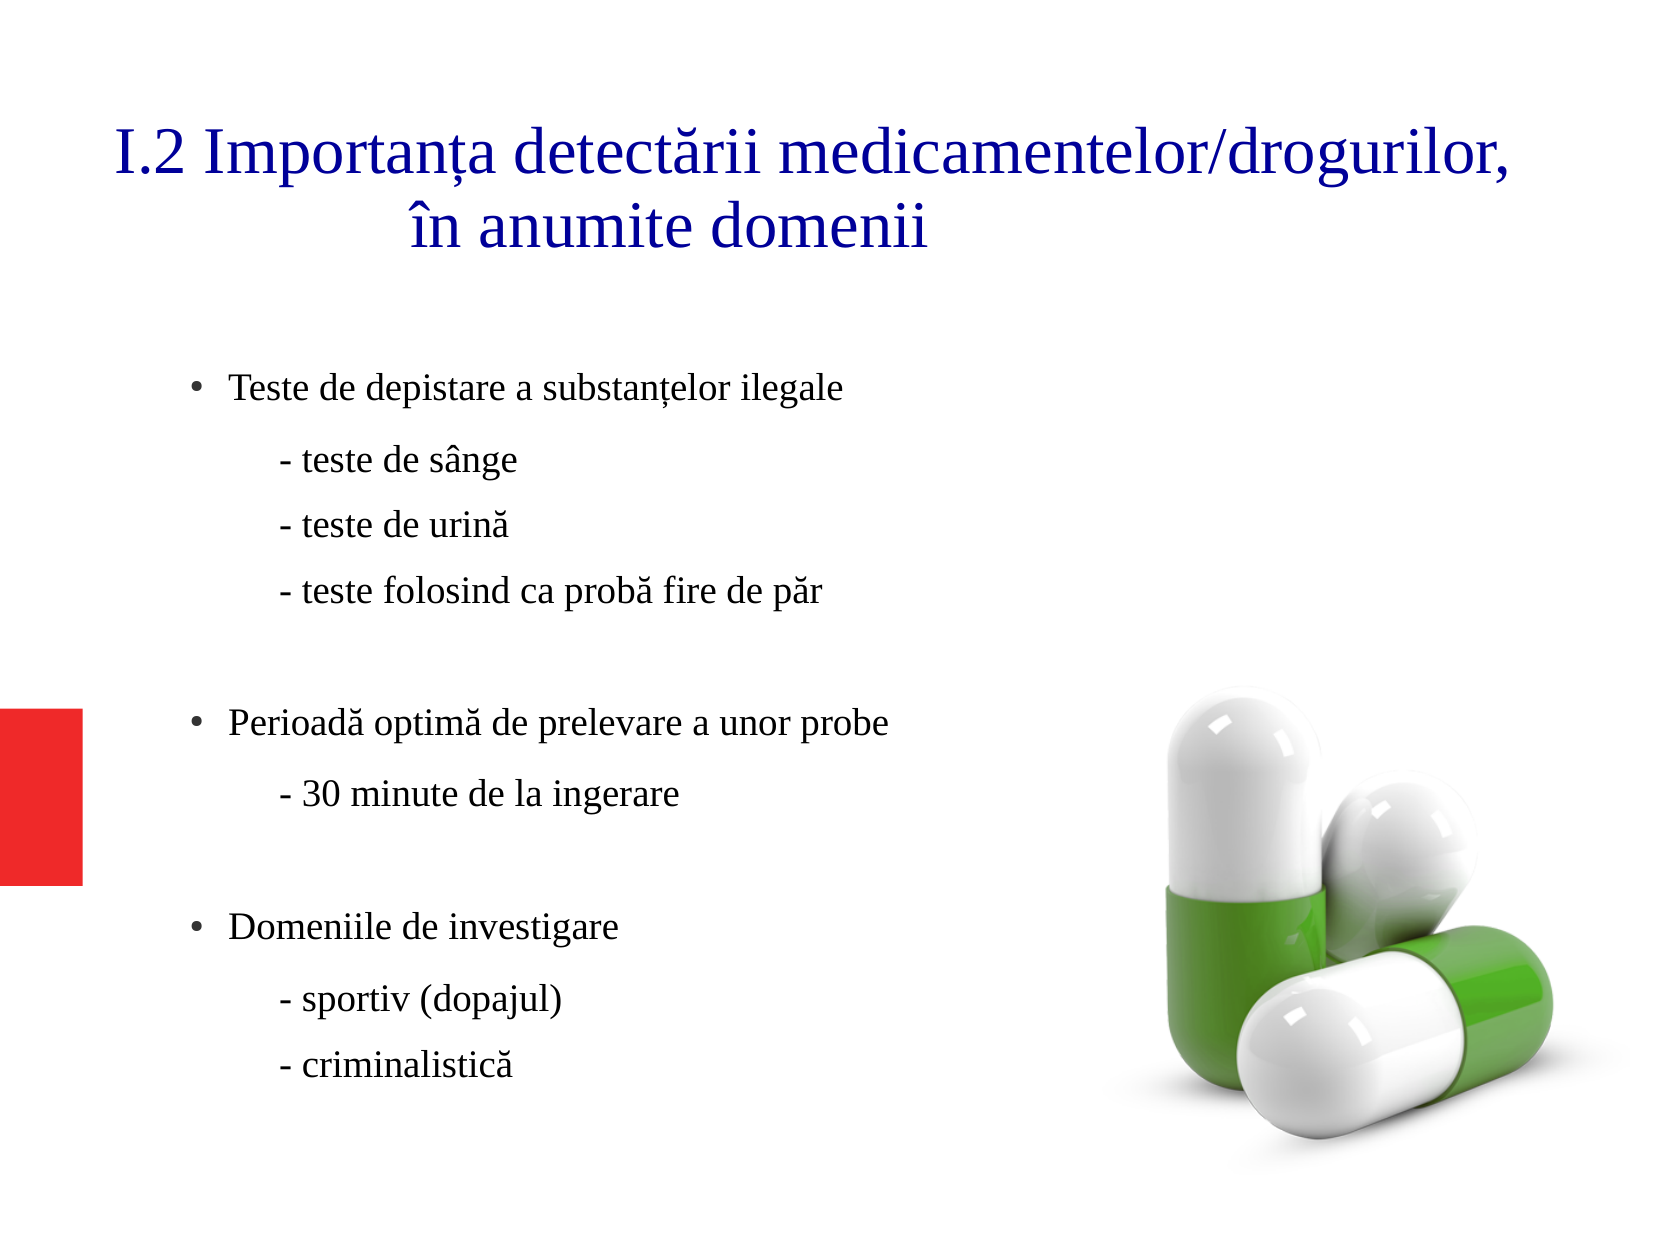

I.2 Importanța detectării medicamentelor/drogurilor, 				în anumite domenii
# Teste de depistare a substanțelor ilegale
- teste de sânge
- teste de urină
- teste folosind ca probă fire de păr
Perioadă optimă de prelevare a unor probe
- 30 minute de la ingerare
Domeniile de investigare
- sportiv (dopajul)
- criminalistică